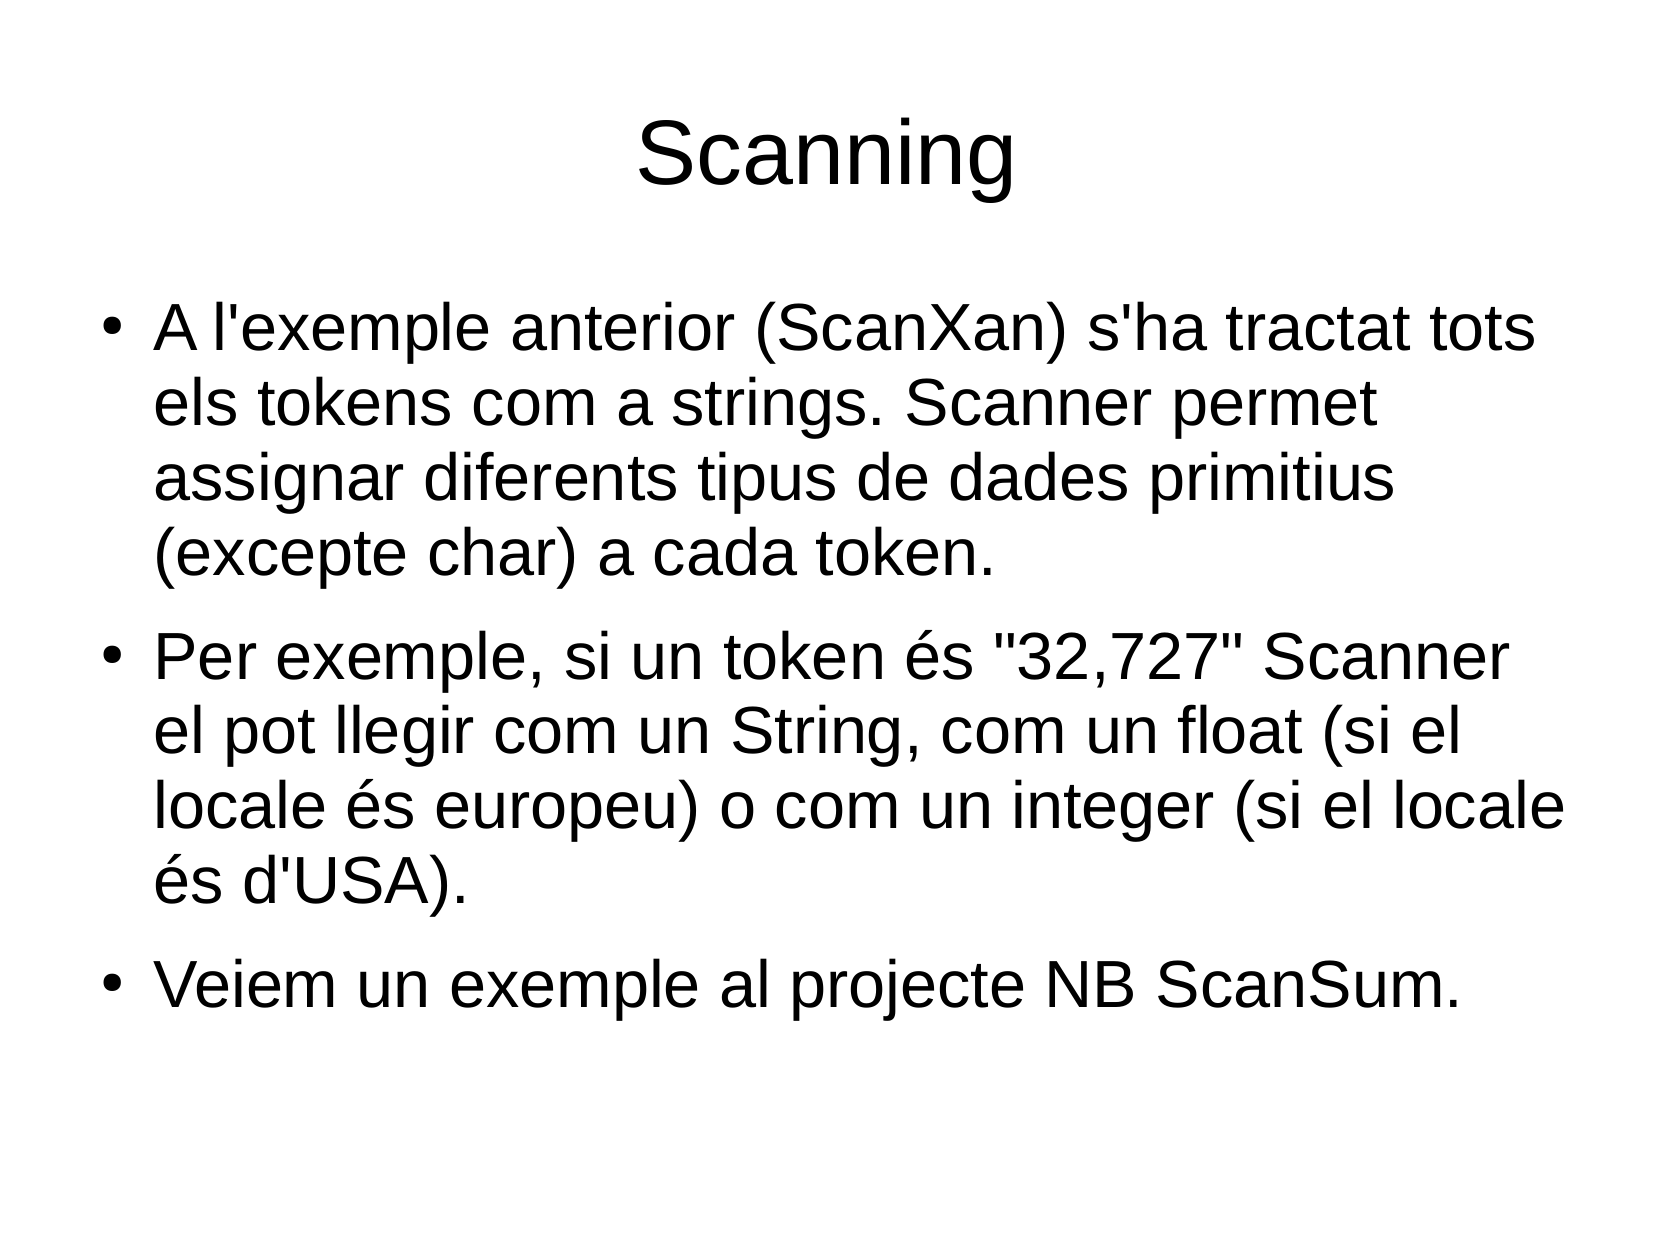

# Scanning
A l'exemple anterior (ScanXan) s'ha tractat tots els tokens com a strings. Scanner permet assignar diferents tipus de dades primitius (excepte char) a cada token.
Per exemple, si un token és "32,727" Scanner el pot llegir com un String, com un float (si el locale és europeu) o com un integer (si el locale és d'USA).
Veiem un exemple al projecte NB ScanSum.